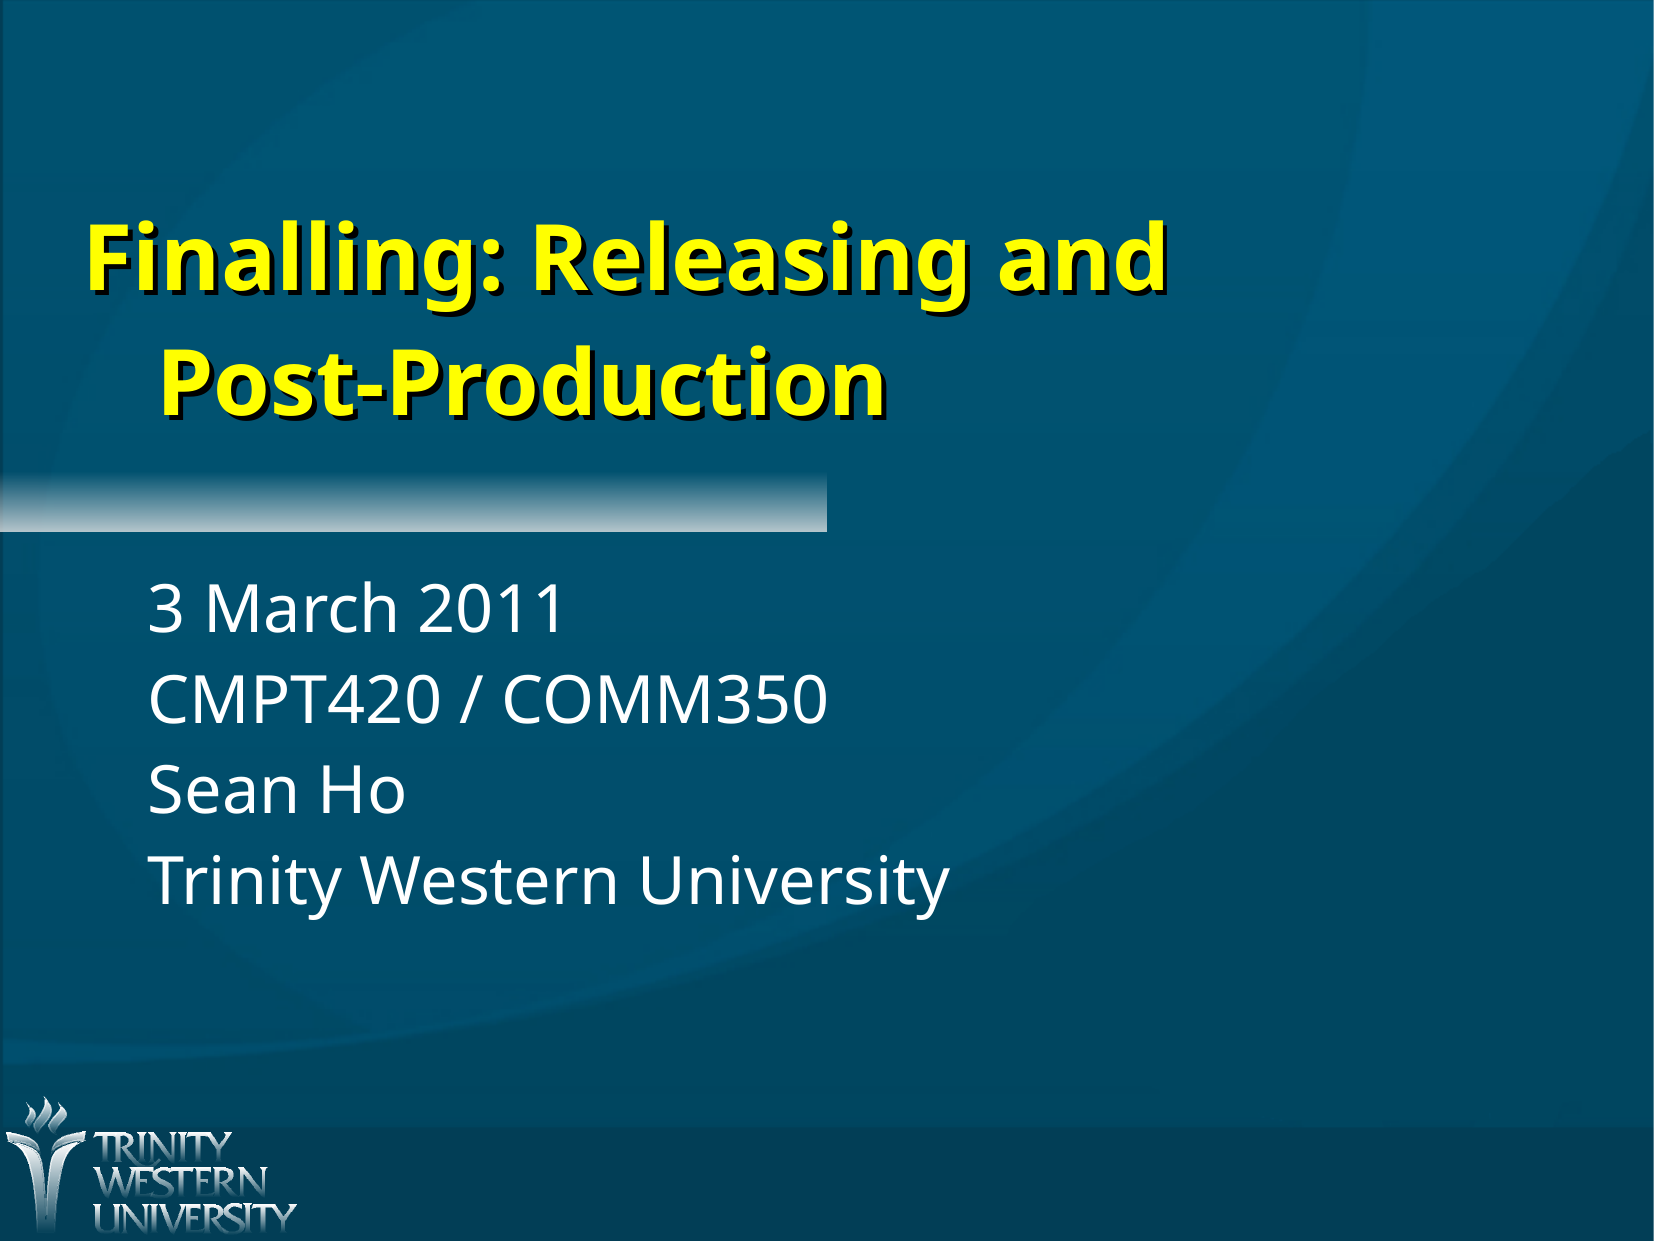

# Finalling: Releasing and Post-Production
3 March 2011
CMPT420 / COMM350
Sean Ho
Trinity Western University